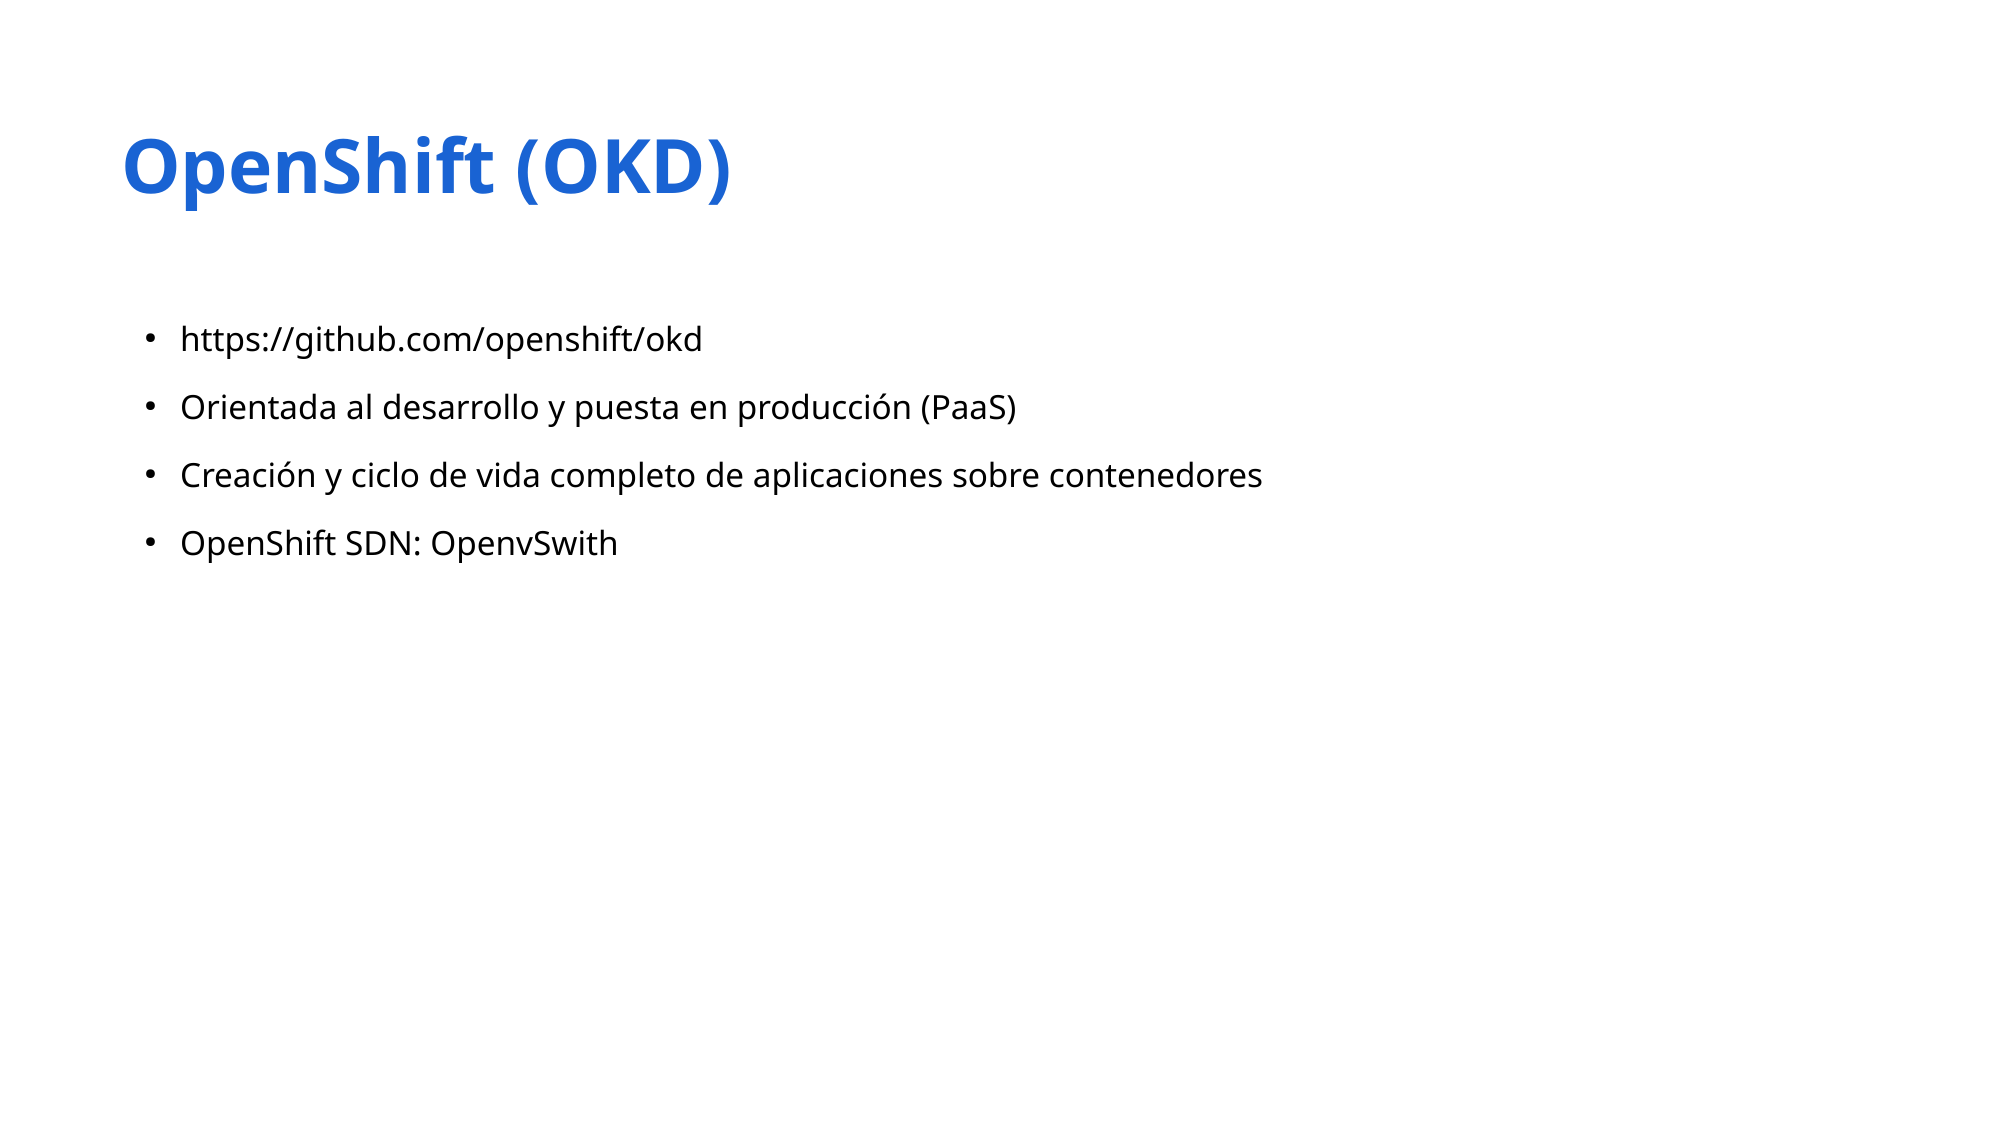

OpenShift (OKD)
https://github.com/openshift/okd
Orientada al desarrollo y puesta en producción (PaaS)
Creación y ciclo de vida completo de aplicaciones sobre contenedores
OpenShift SDN: OpenvSwith